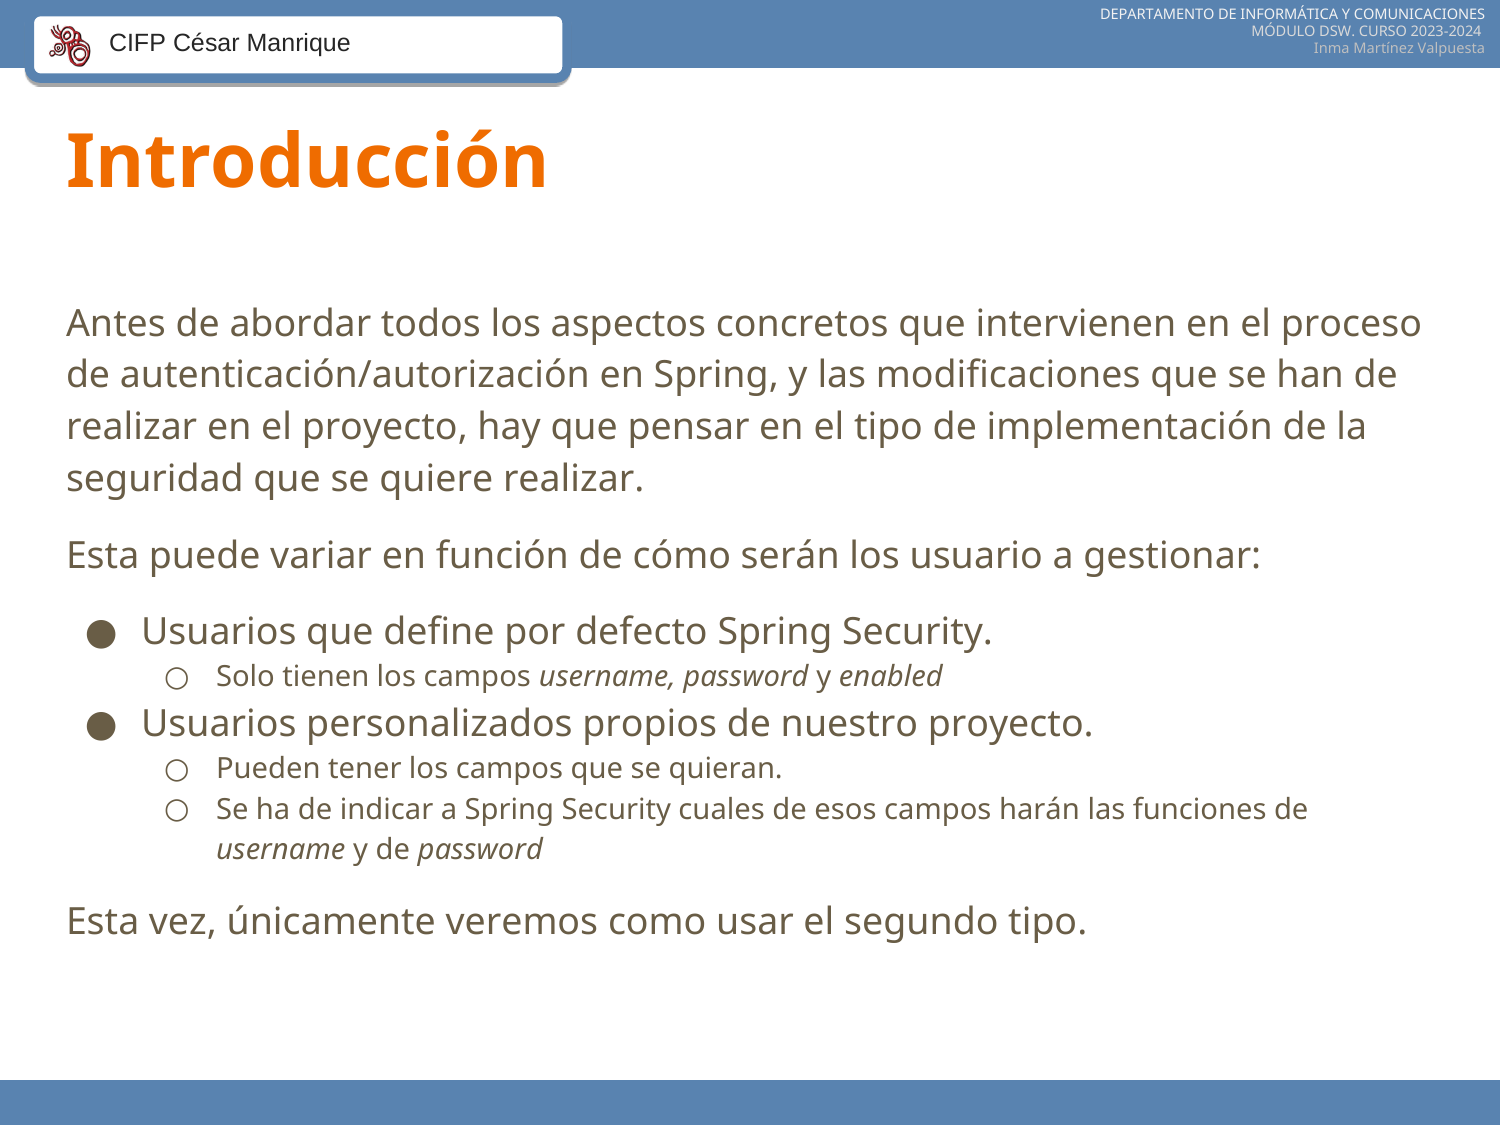

# Introducción
Antes de abordar todos los aspectos concretos que intervienen en el proceso de autenticación/autorización en Spring, y las modificaciones que se han de realizar en el proyecto, hay que pensar en el tipo de implementación de la seguridad que se quiere realizar.
Esta puede variar en función de cómo serán los usuario a gestionar:
Usuarios que define por defecto Spring Security.
Solo tienen los campos username, password y enabled
Usuarios personalizados propios de nuestro proyecto.
Pueden tener los campos que se quieran.
Se ha de indicar a Spring Security cuales de esos campos harán las funciones de username y de password
Esta vez, únicamente veremos como usar el segundo tipo.